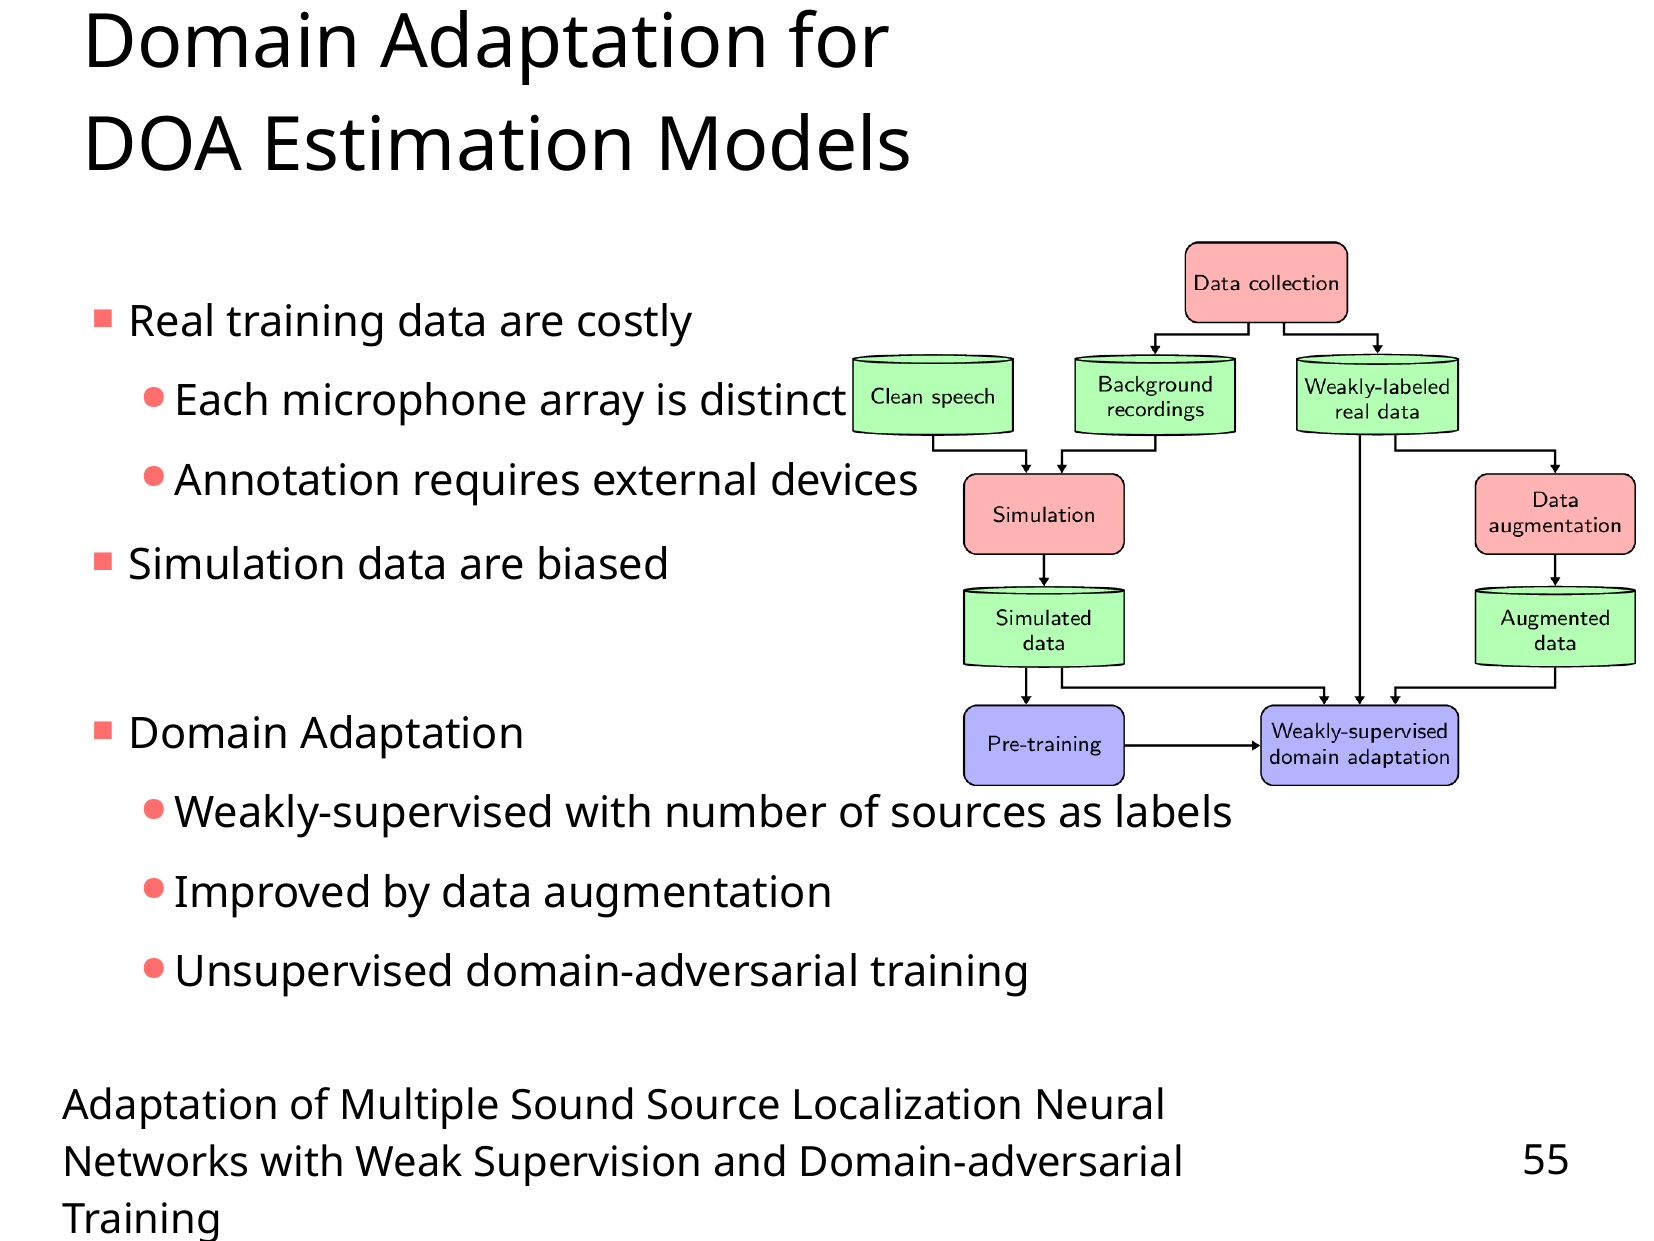

# Domain Adaptation for DOA Estimation Models
Real training data are costly
Each microphone array is distinct
Annotation requires external devices
Simulation data are biased
Domain Adaptation
Weakly-supervised with number of sources as labels
Improved by data augmentation
Unsupervised domain-adversarial training
Adaptation of Multiple Sound Source Localization Neural Networks with Weak Supervision and Domain-adversarial Training
He et al., ICASSP 2019
55